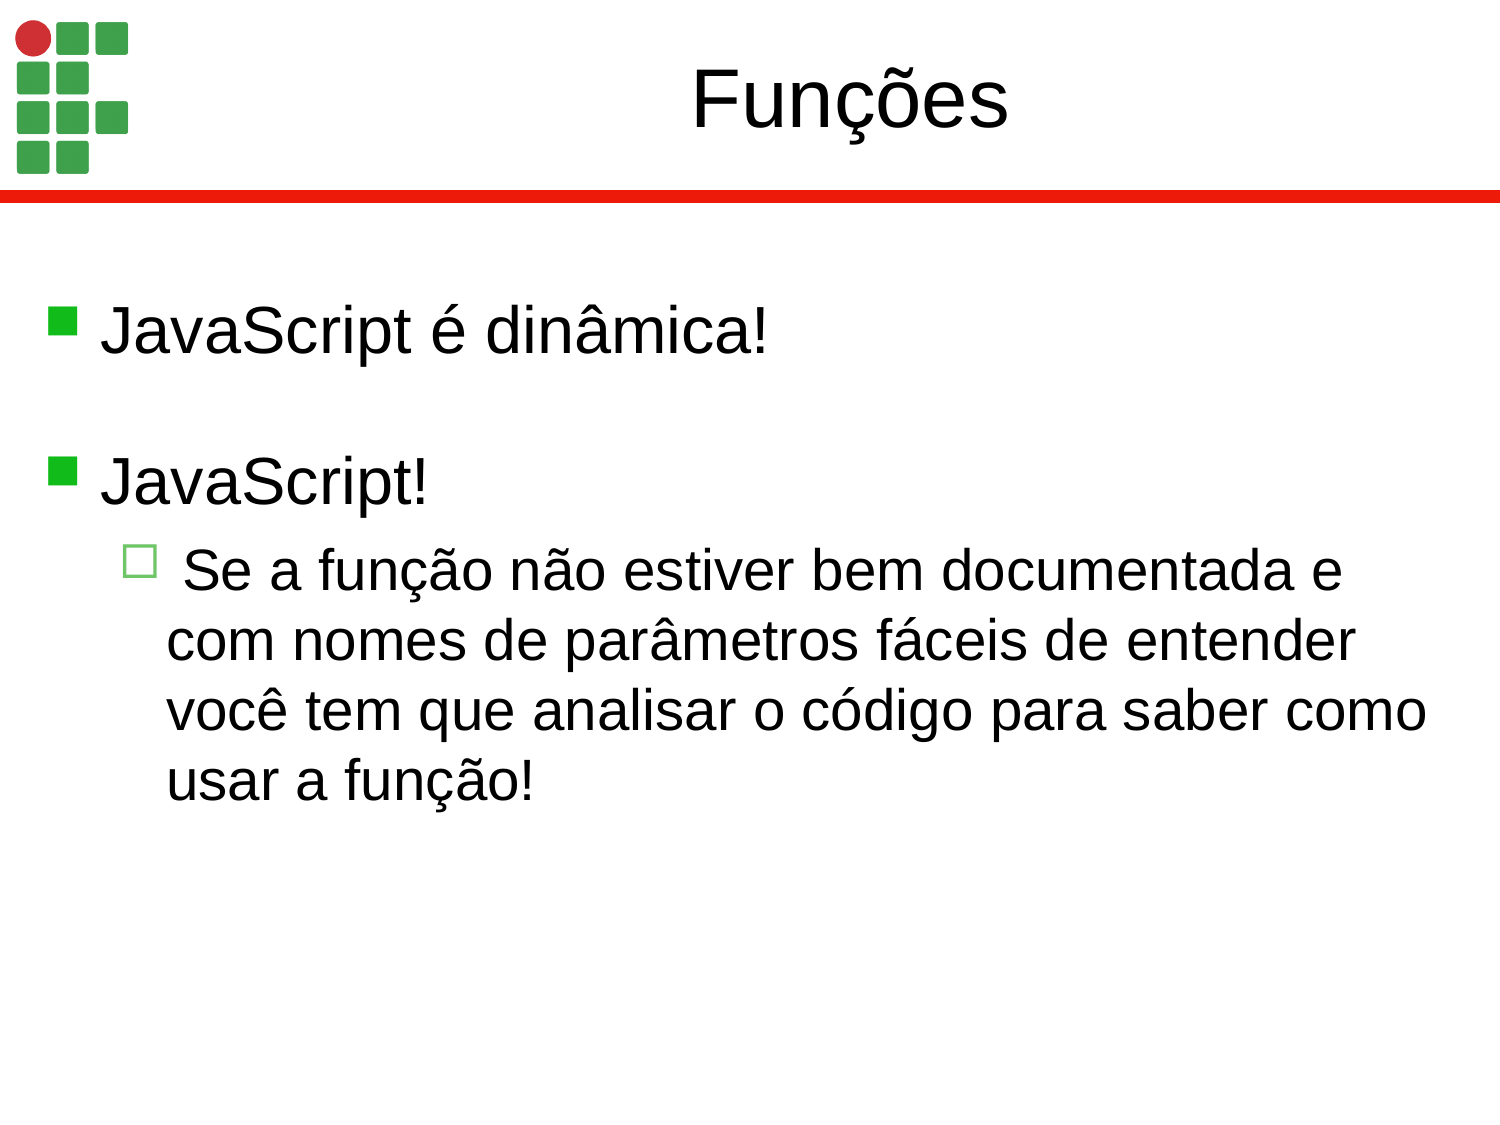

# Funções
JavaScript é dinâmica!
JavaScript!
 Se a função não estiver bem documentada e com nomes de parâmetros fáceis de entender você tem que analisar o código para saber como usar a função!